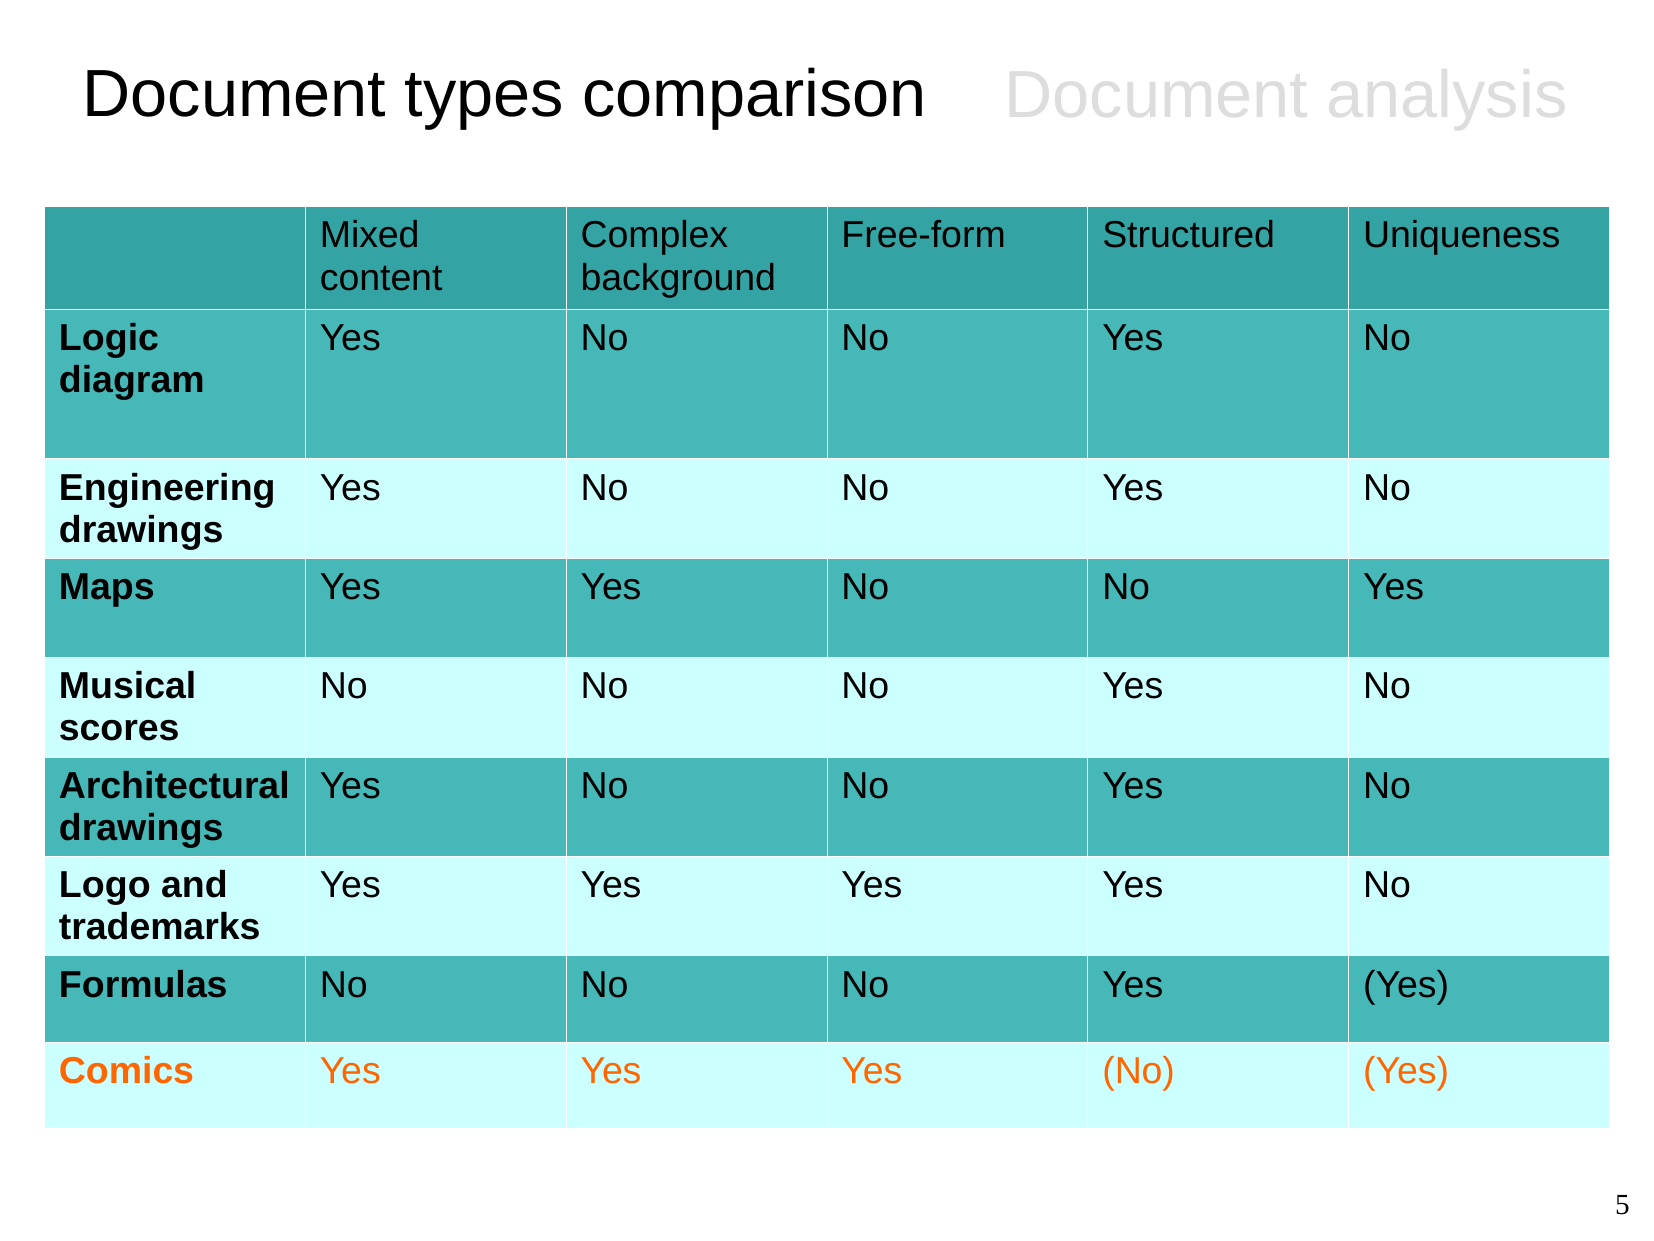

# Document types comparison
| | Mixed content | Complex background | Free-form | Structured | Uniqueness |
| --- | --- | --- | --- | --- | --- |
| Logic diagram | Yes | No | No | Yes | No |
| Engineering drawings | Yes | No | No | Yes | No |
| Maps | Yes | Yes | No | No | Yes |
| Musical scores | No | No | No | Yes | No |
| Architectural drawings | Yes | No | No | Yes | No |
| Logo and trademarks | Yes | Yes | Yes | Yes | No |
| Formulas | No | No | No | Yes | (Yes) |
| Comics | Yes | Yes | Yes | (No) | (Yes) |
5